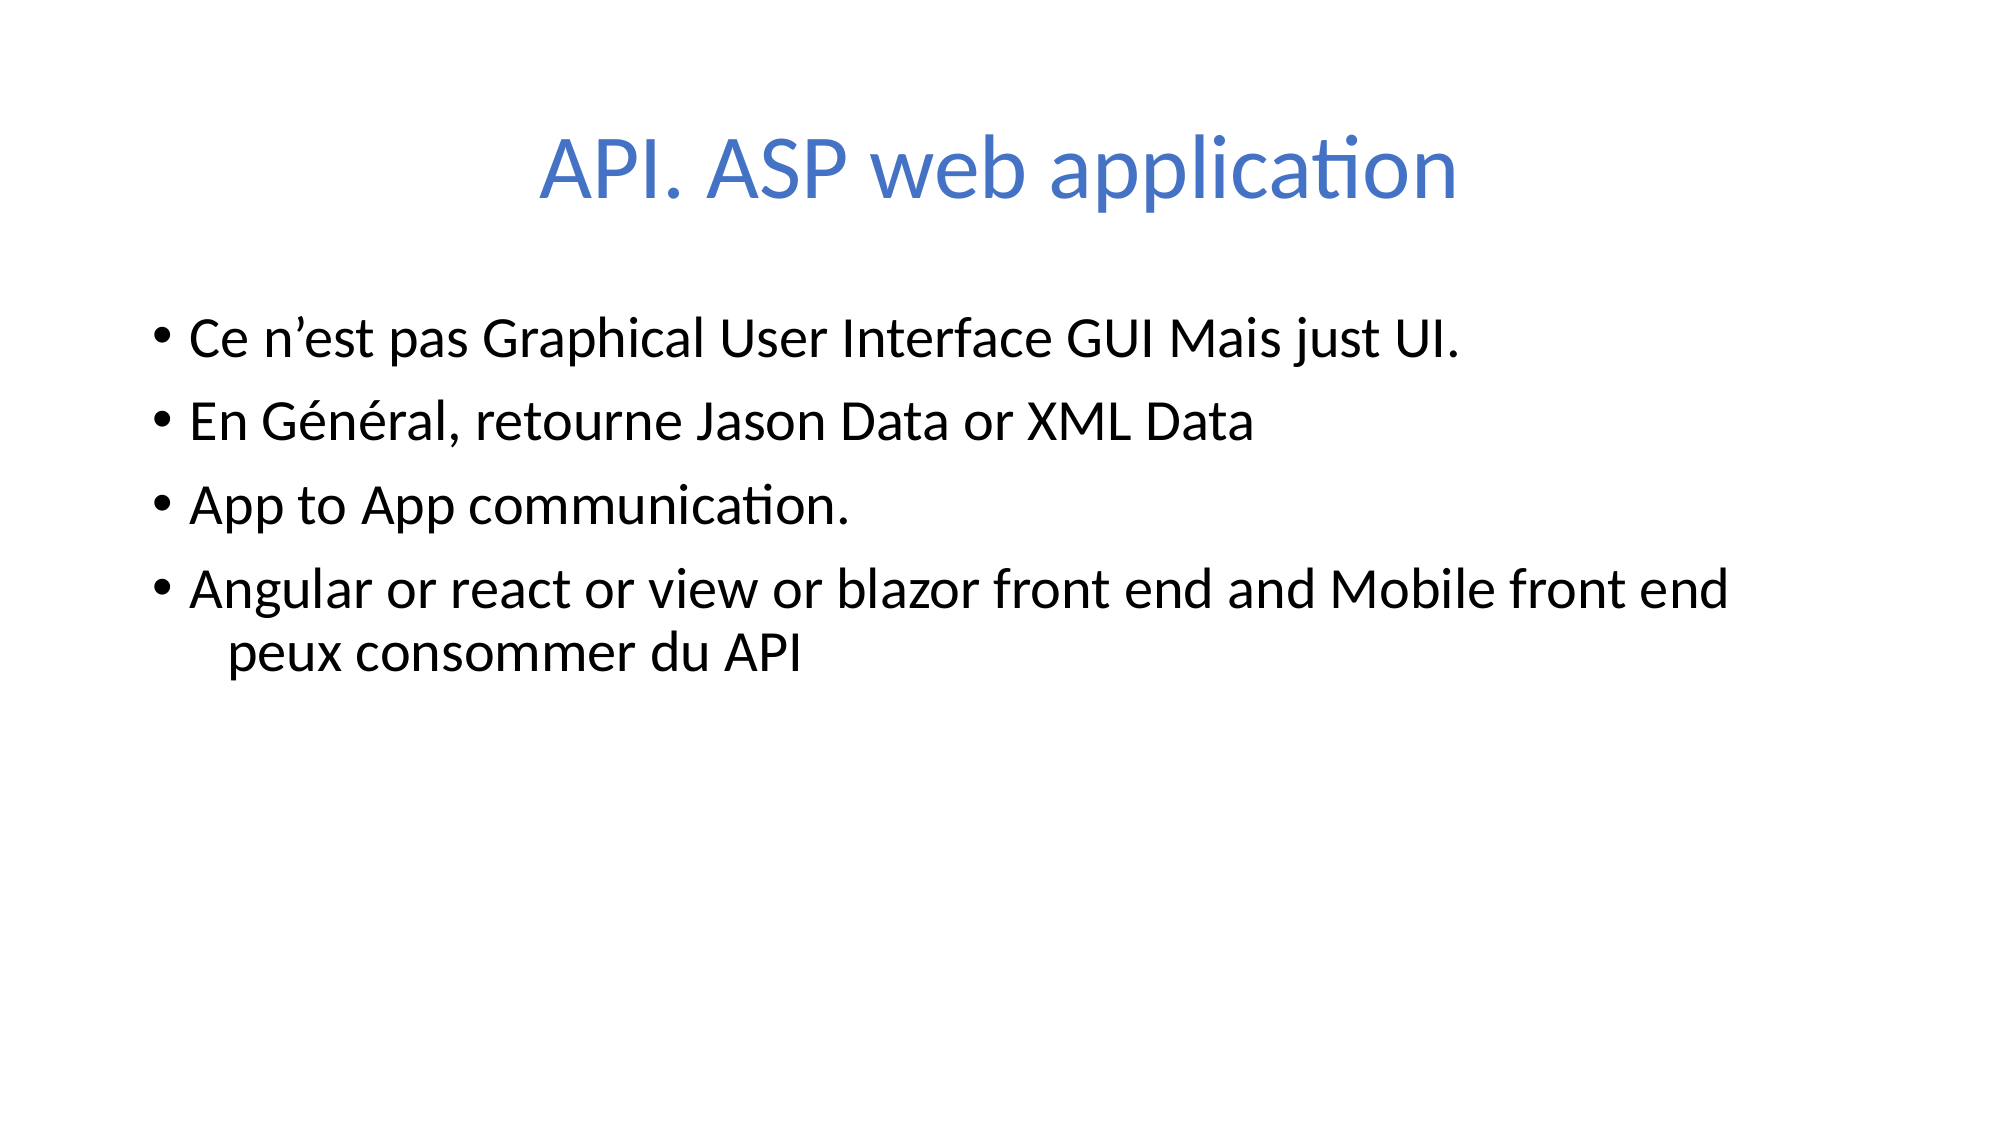

# API. ASP web application
Ce n’est pas Graphical User Interface GUI Mais just UI.
En Général, retourne Jason Data or XML Data
App to App communication.
Angular or react or view or blazor front end and Mobile front end peux consommer du API